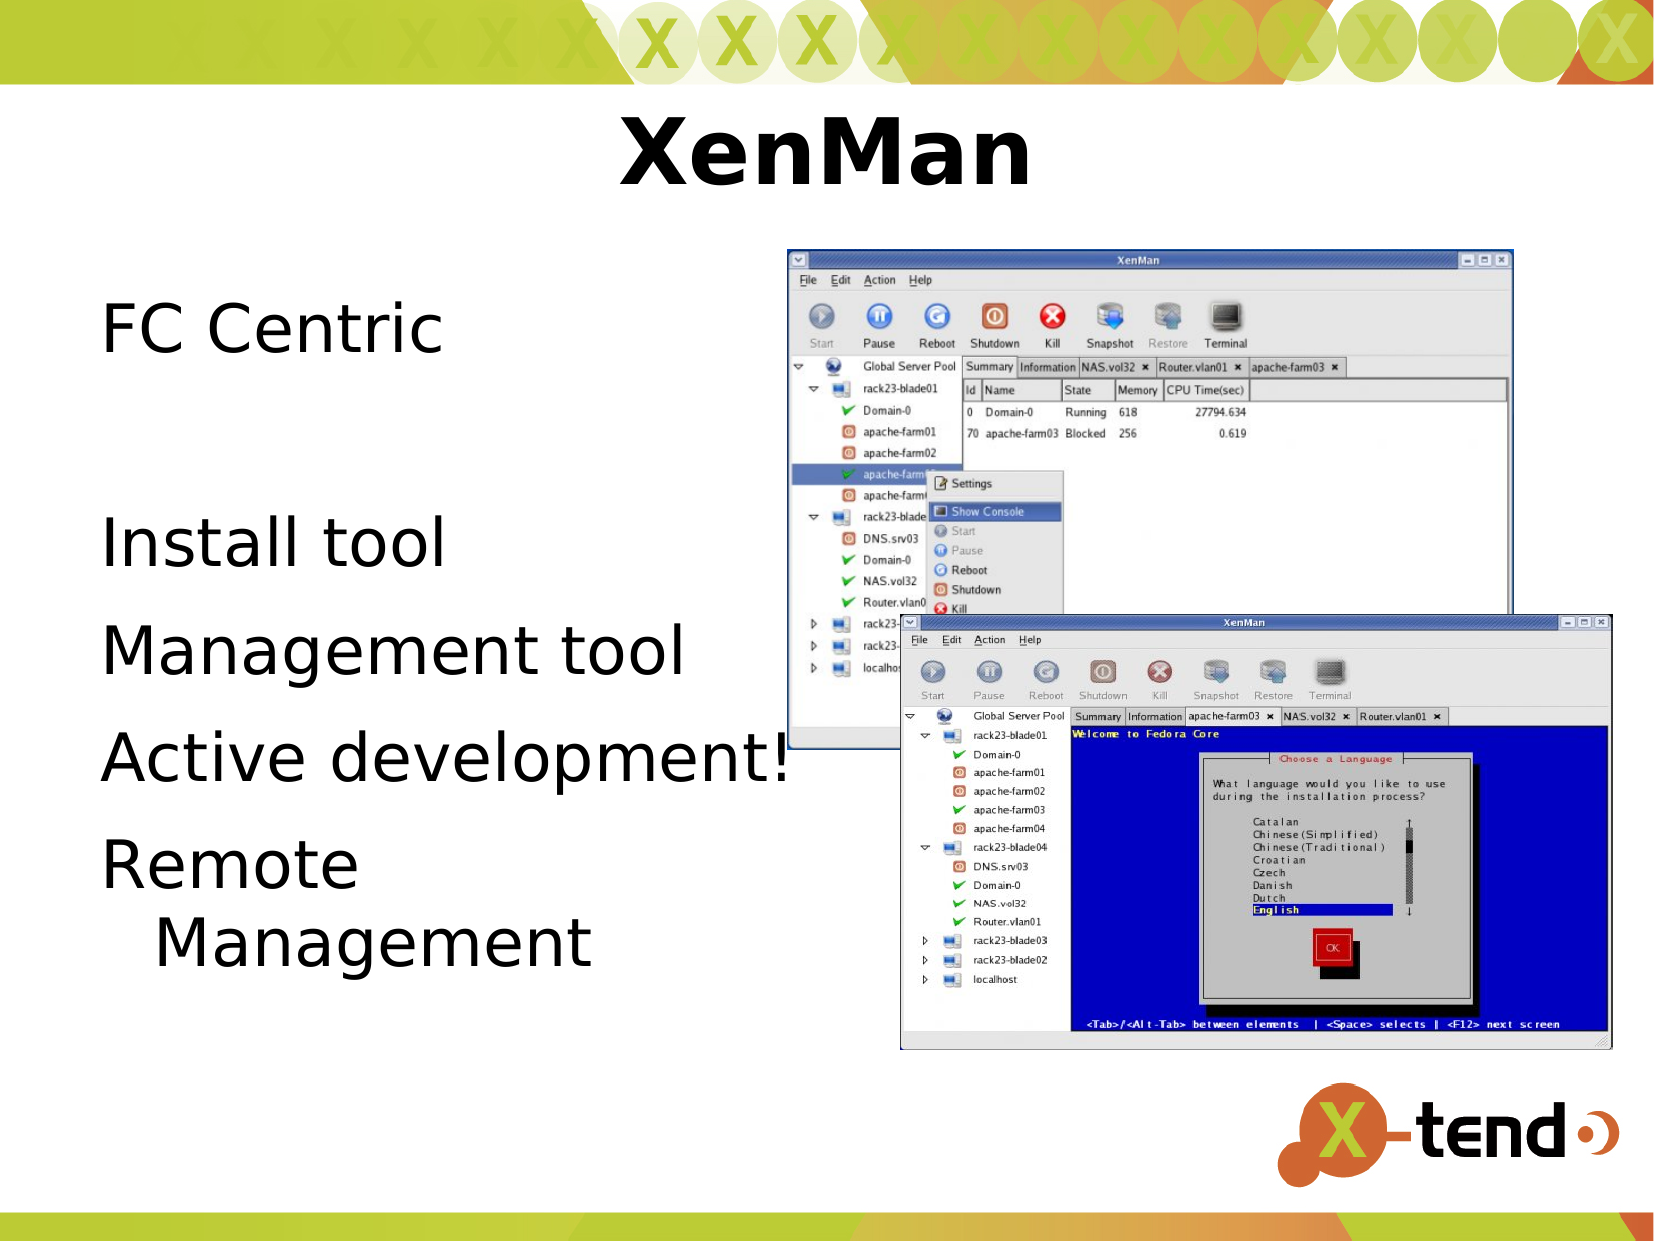

# XenMan
FC Centric
Install tool
Management tool
Active development!
Remote Management